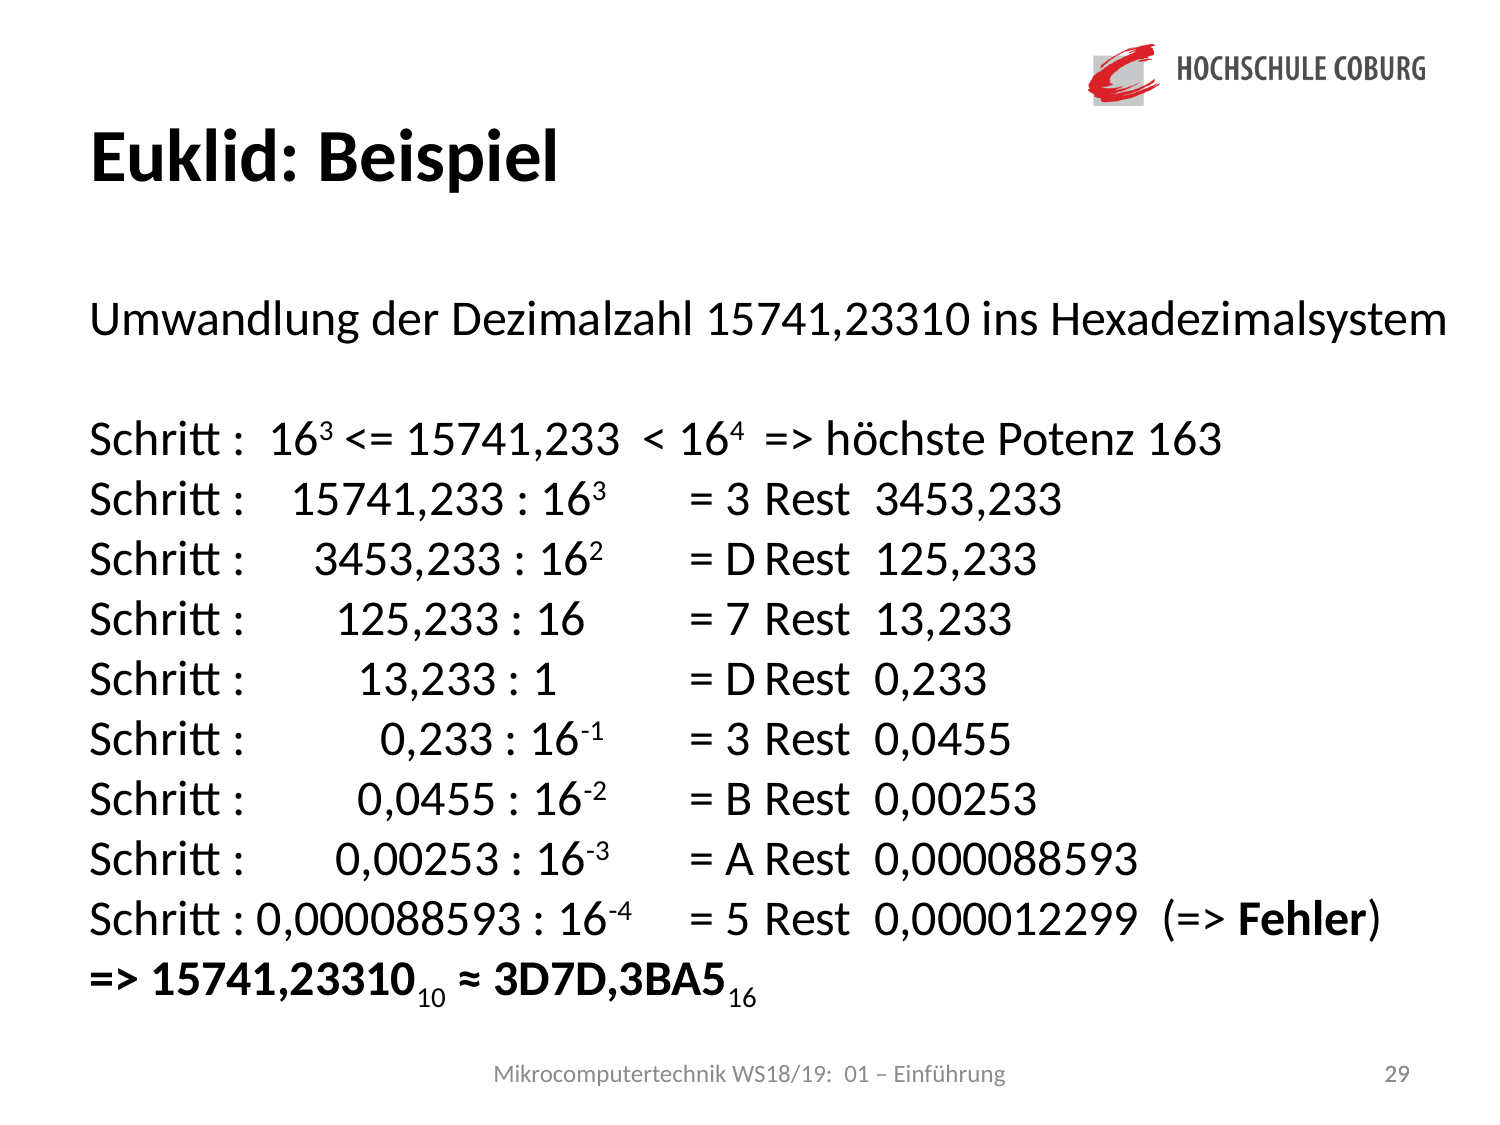

# Euklid: Beispiel
Umwandlung der Dezimalzahl 15741,23310 ins Hexadezimalsystem
Schritt : 163 <= 15741,233 < 164	=> höchste Potenz 163
Schritt : 15741,233 : 163 	= 3	Rest 3453,233
Schritt : 3453,233 : 162 	= D	Rest 125,233
Schritt : 125,233 : 16 	= 7	Rest 13,233
Schritt : 13,233 : 1 	= D	Rest 0,233
Schritt : 0,233 : 16-1 	= 3	Rest 0,0455
Schritt : 0,0455 : 16-2 	= B	Rest 0,00253
Schritt : 0,00253 : 16-3 	= A	Rest 0,000088593
Schritt : 0,000088593 : 16-4 	= 5	Rest 0,000012299 (=> Fehler)
=> 15741,2331010 ≈ 3D7D,3BA516
MCT01: Einführung
29